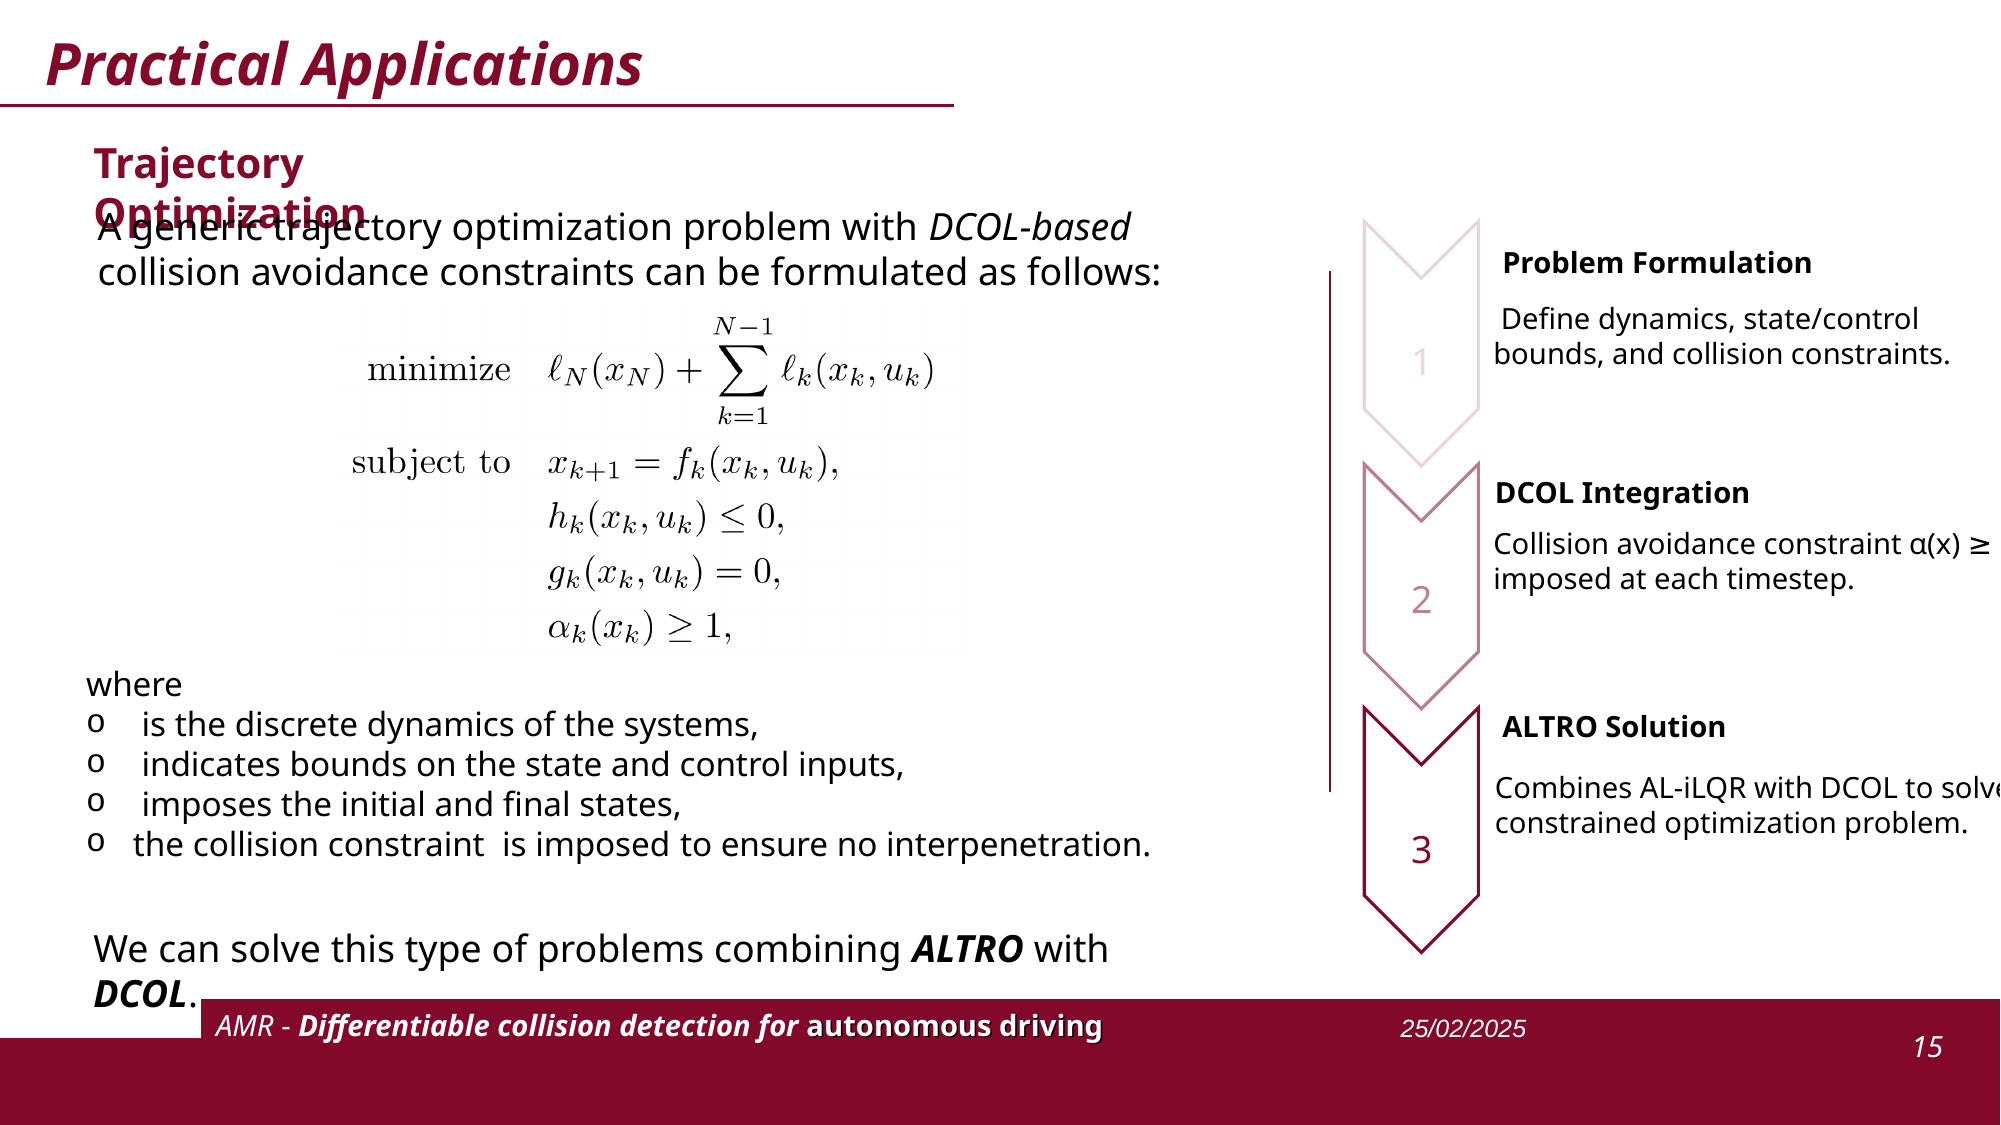

Practical Applications
Trajectory Optimization
A generic trajectory optimization problem with DCOL-based collision avoidance constraints can be formulated as follows:
Problem Formulation
 Define dynamics, state/control bounds, and collision constraints.
1
DCOL Integration
Collision avoidance constraint α(x) ≥ 1 imposed at each timestep.
2
where
 is the discrete dynamics of the systems,
 indicates bounds on the state and control inputs,
 imposes the initial and final states,
the collision constraint is imposed to ensure no interpenetration.
ALTRO Solution
Combines AL-iLQR with DCOL to solve constrained optimization problem.
3
We can solve this type of problems combining ALTRO with DCOL.
AMR - Differentiable collision detection for autonomous driving
25/02/2025